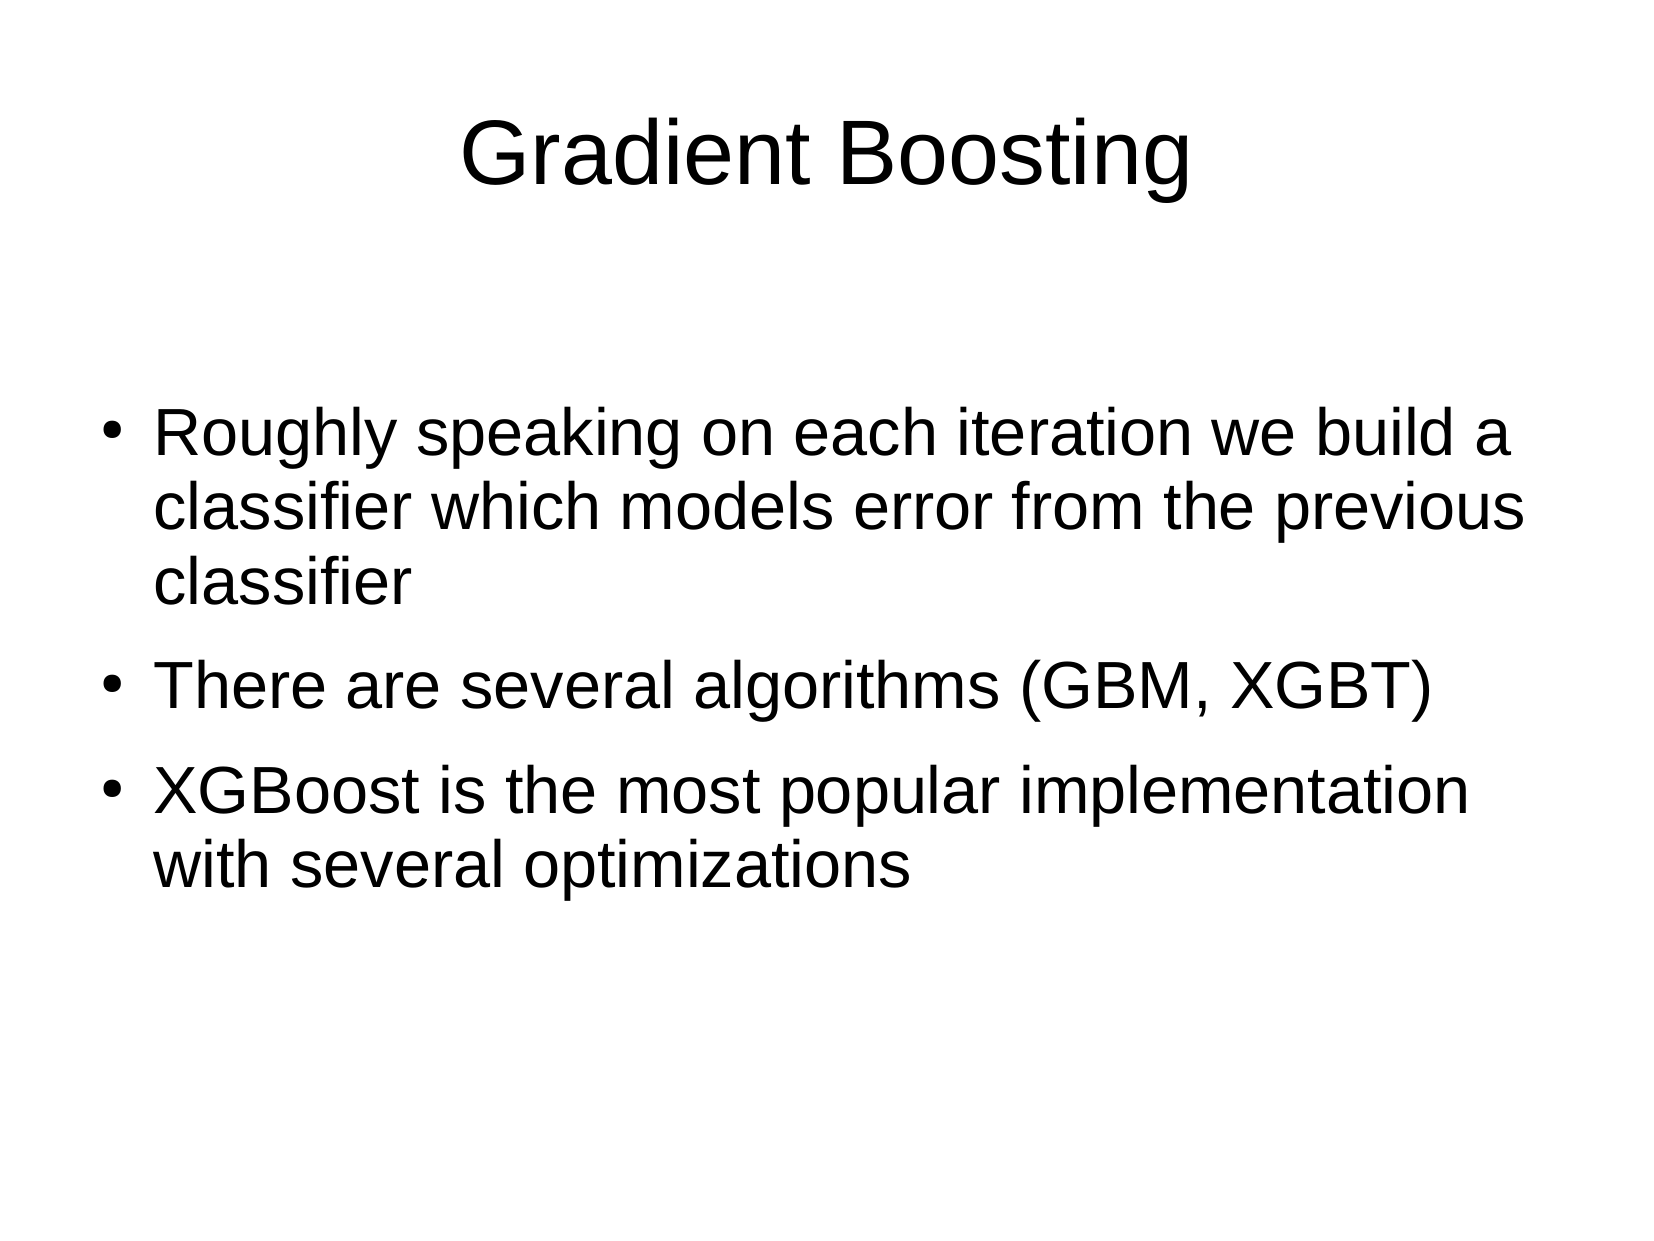

# Gradient Boosting
Roughly speaking on each iteration we build a classifier which models error from the previous classifier
There are several algorithms (GBM, XGBT)
XGBoost is the most popular implementation with several optimizations